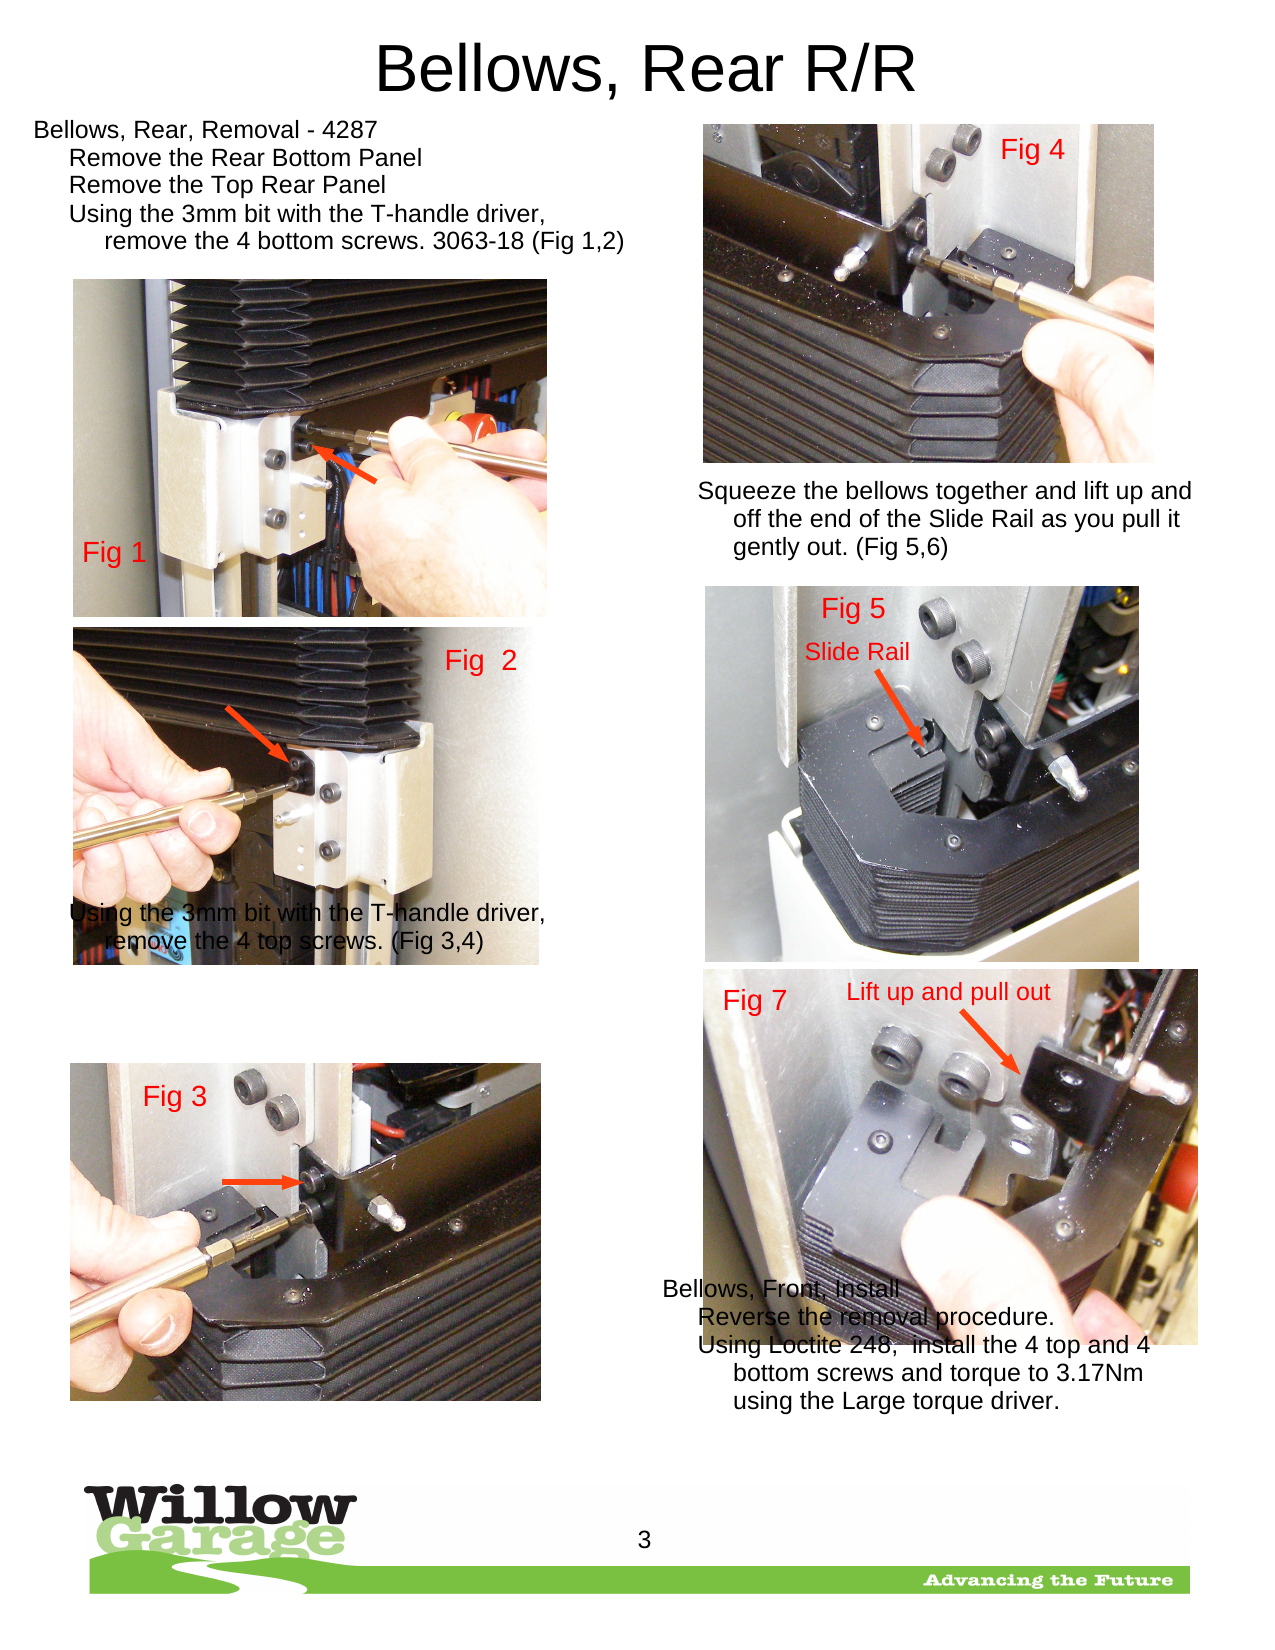

# Bellows, Rear R/R
Bellows, Rear, Removal - 4287
Remove the Rear Bottom Panel
Remove the Top Rear Panel
Using the 3mm bit with the T-handle driver, remove the 4 bottom screws. 3063-18 (Fig 1,2)
Using the 3mm bit with the T-handle driver, remove the 4 top screws. (Fig 3,4)
Fig 4
Squeeze the bellows together and lift up and off the end of the Slide Rail as you pull it gently out. (Fig 5,6)
Bellows, Front, Install
Reverse the removal procedure.
Using Loctite 248, install the 4 top and 4 bottom screws and torque to 3.17Nm using the Large torque driver.
Fig 1
Fig 5
Slide Rail
Fig 2
Lift up and pull out
Fig 7
Fig 3
3